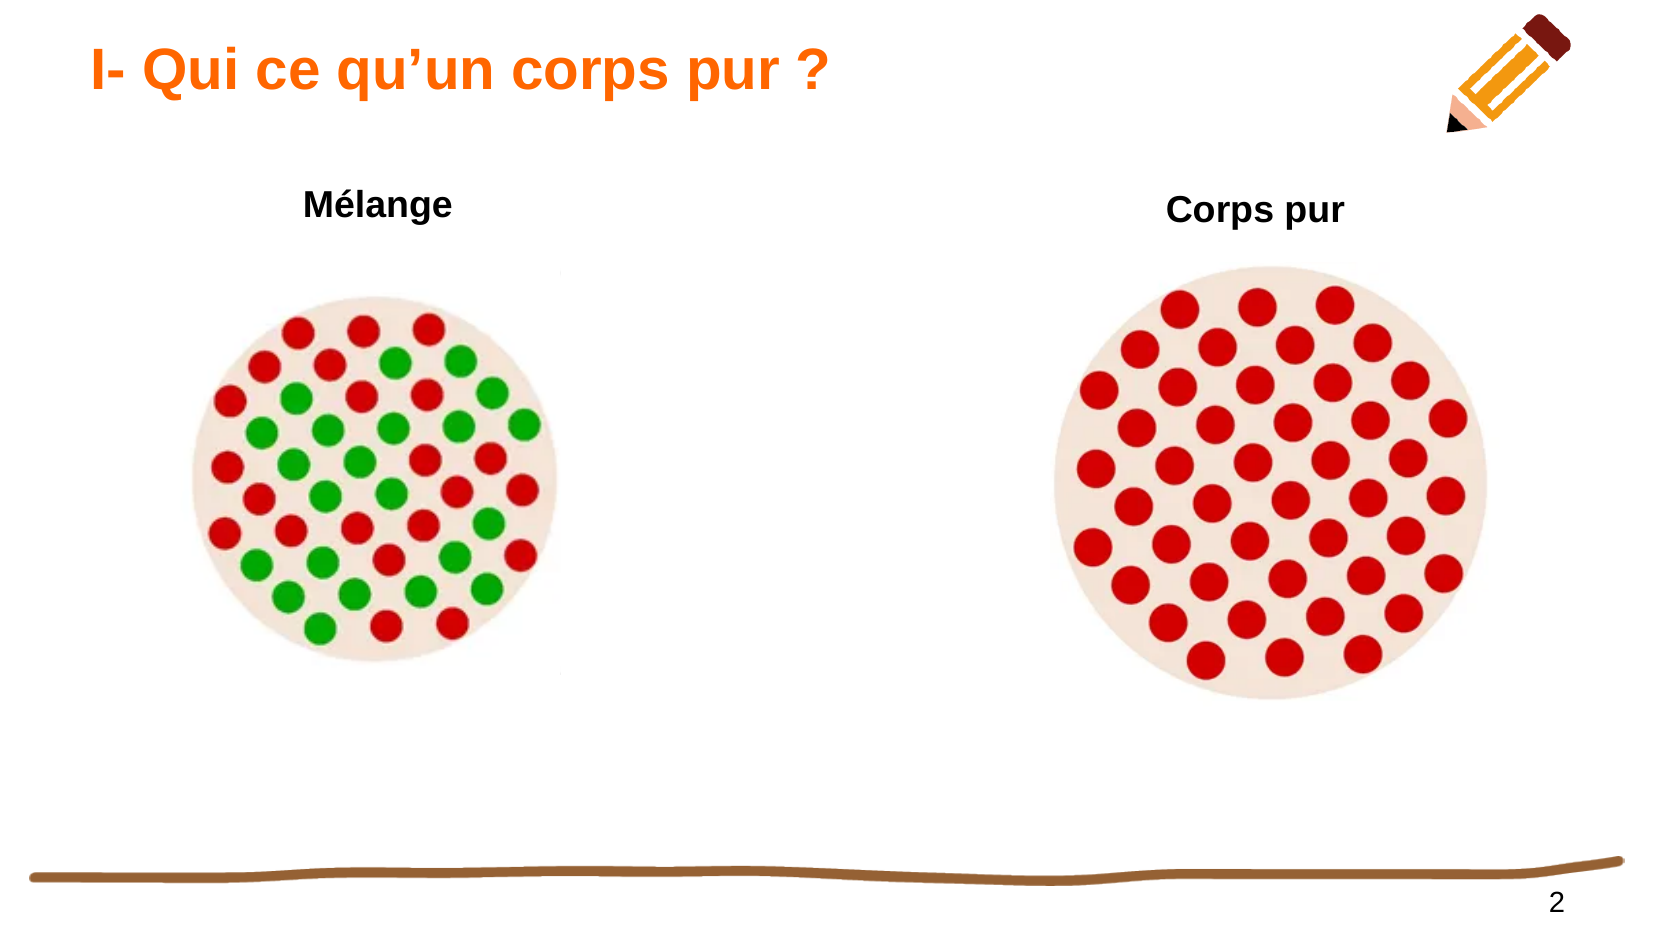

# I- Qui ce qu’un corps pur ?
Mélange
Corps pur
2